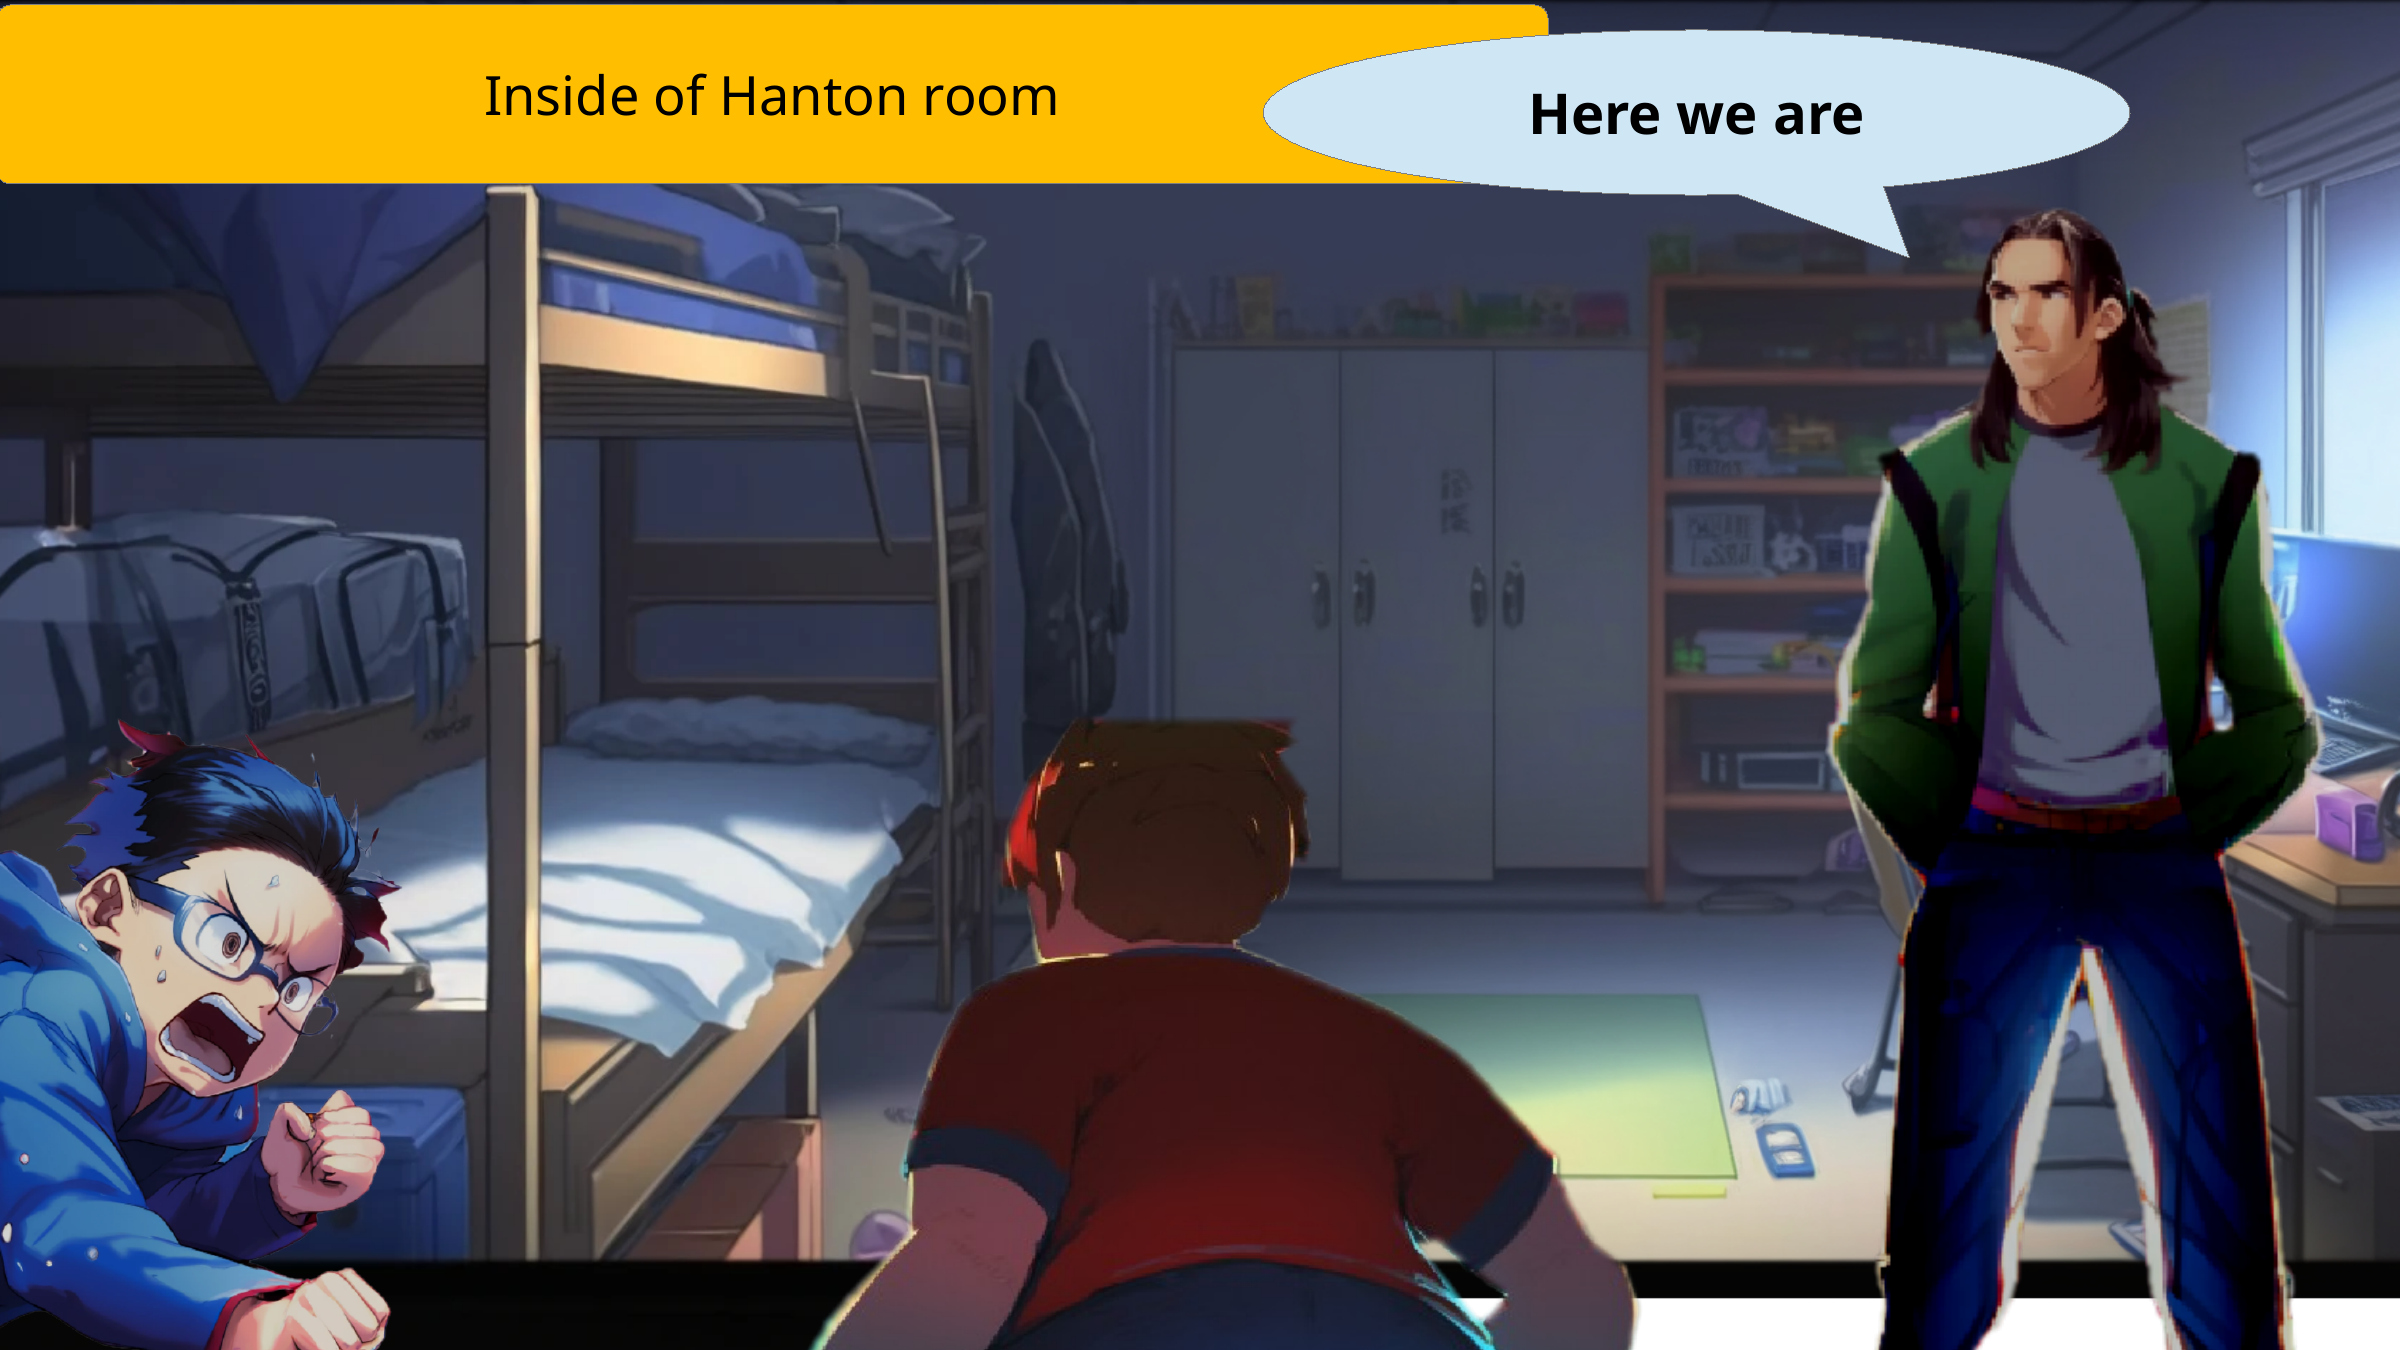

Inside of Hanton room
Here we are